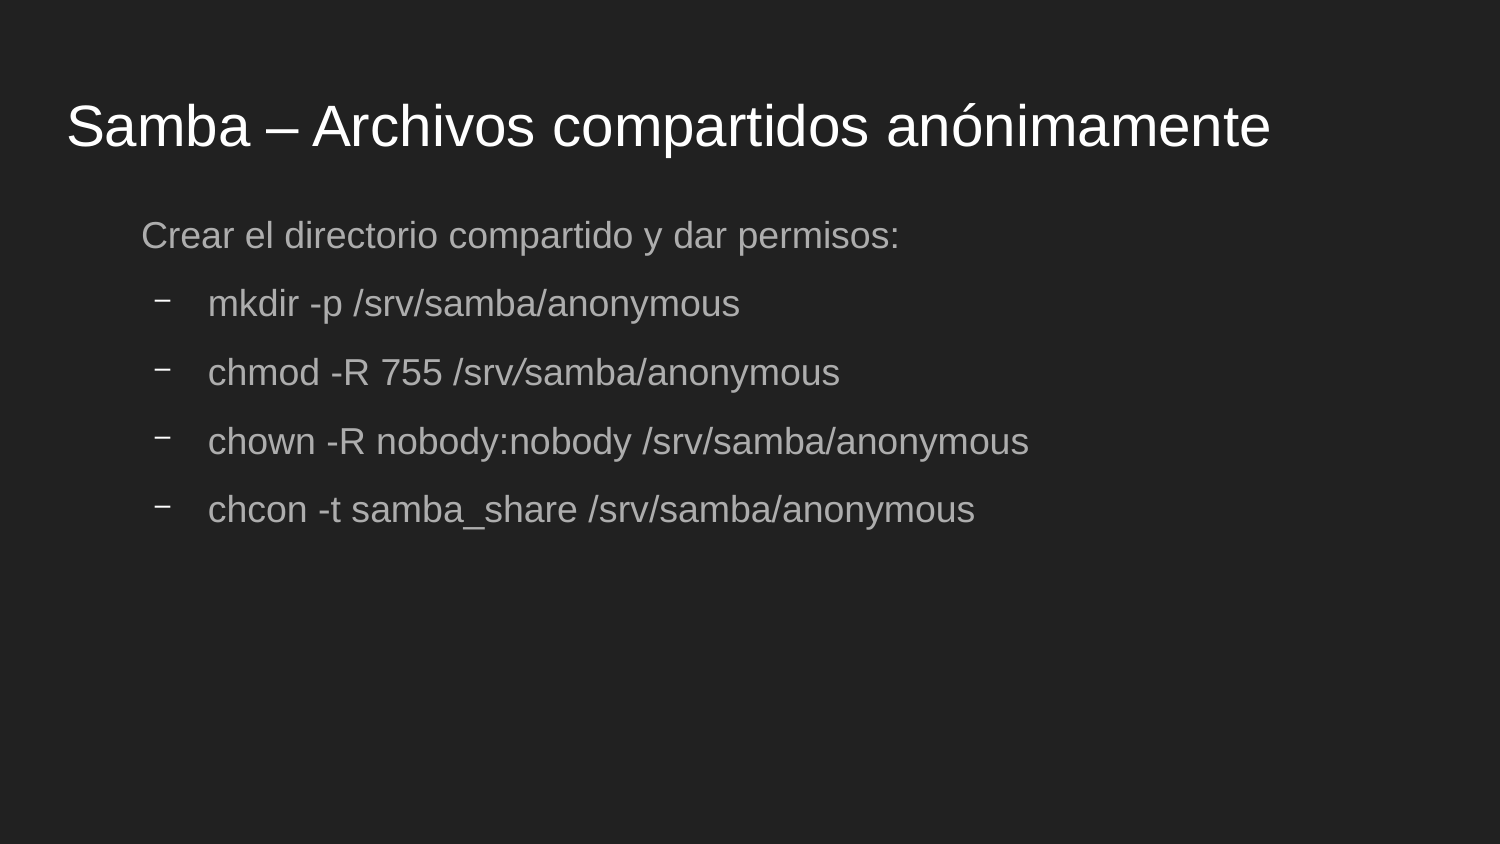

# Samba – Archivos compartidos anónimamente
Crear el directorio compartido y dar permisos:
mkdir -p /srv/samba/anonymous
chmod -R 755 /srv/samba/anonymous
chown -R nobody:nobody /srv/samba/anonymous
chcon -t samba_share /srv/samba/anonymous